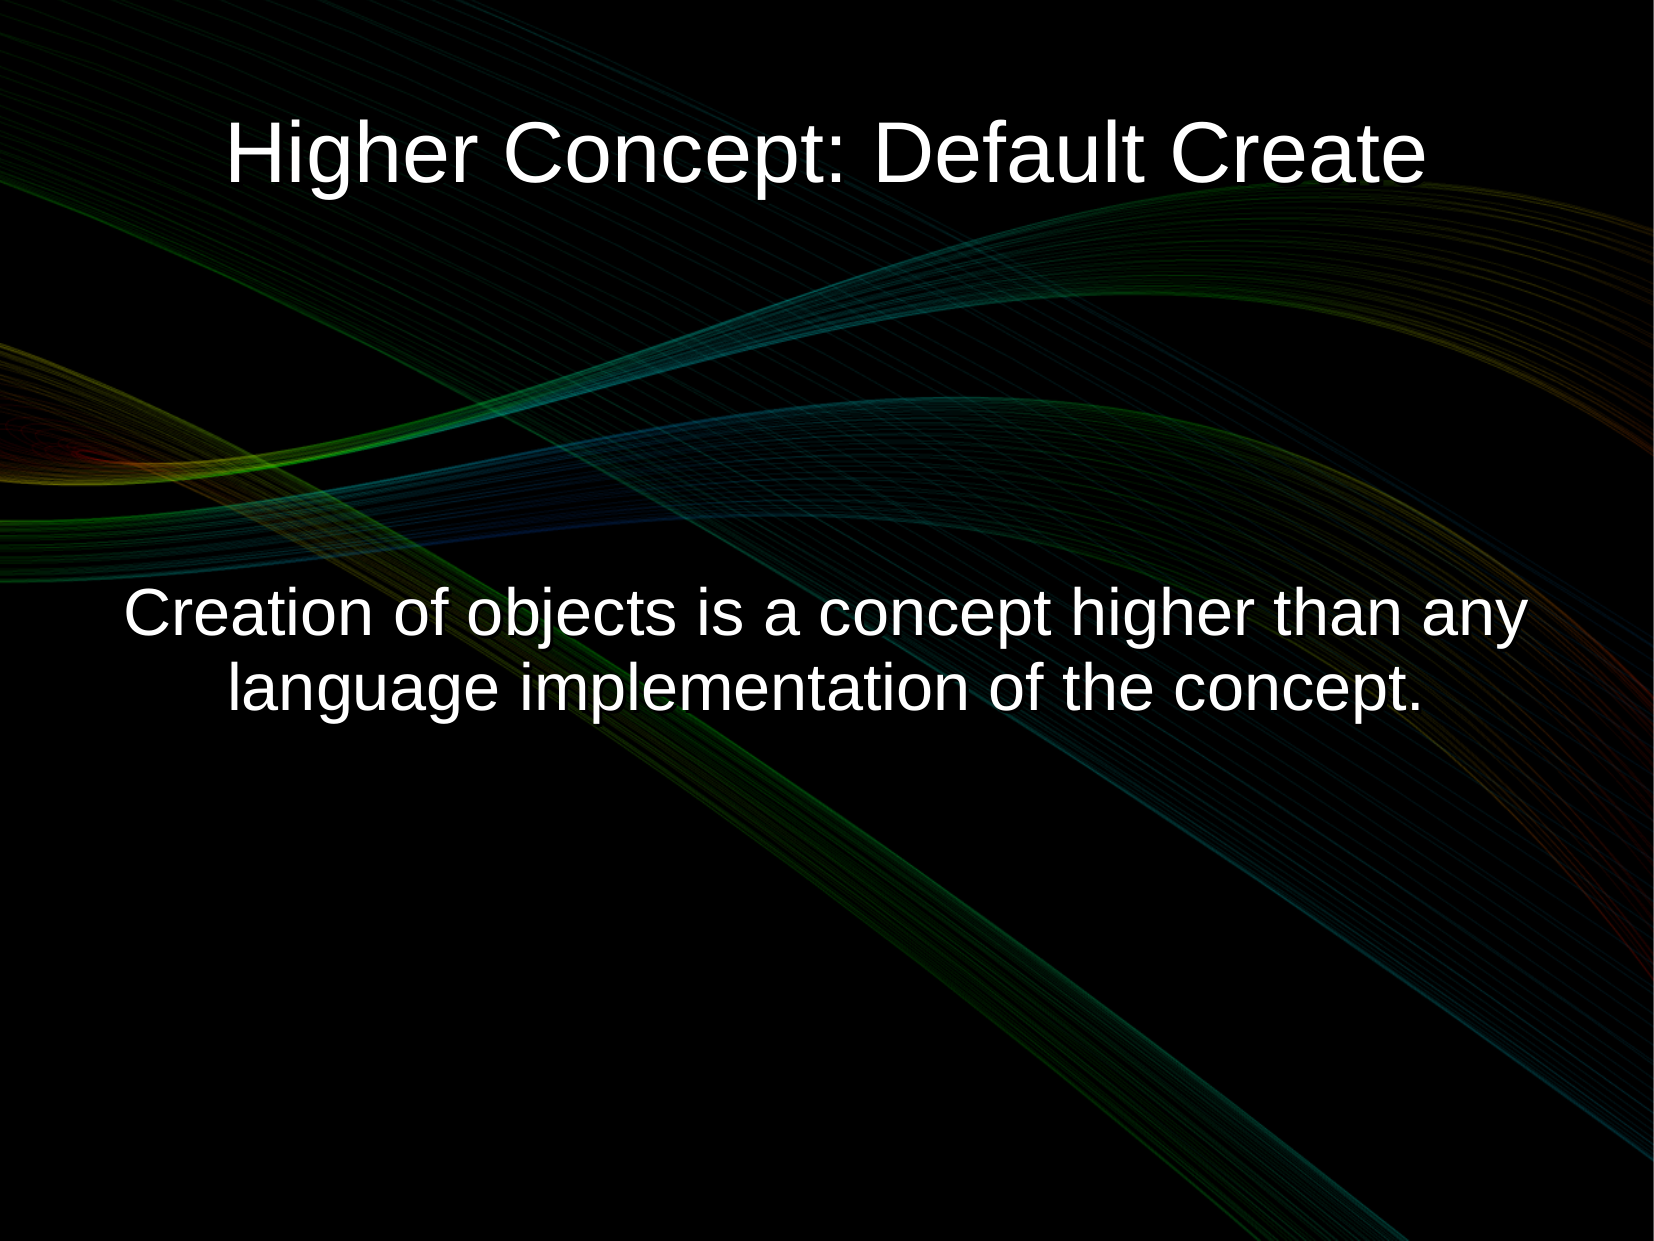

# Higher Concept: Default Create
Creation of objects is a concept higher than any language implementation of the concept.